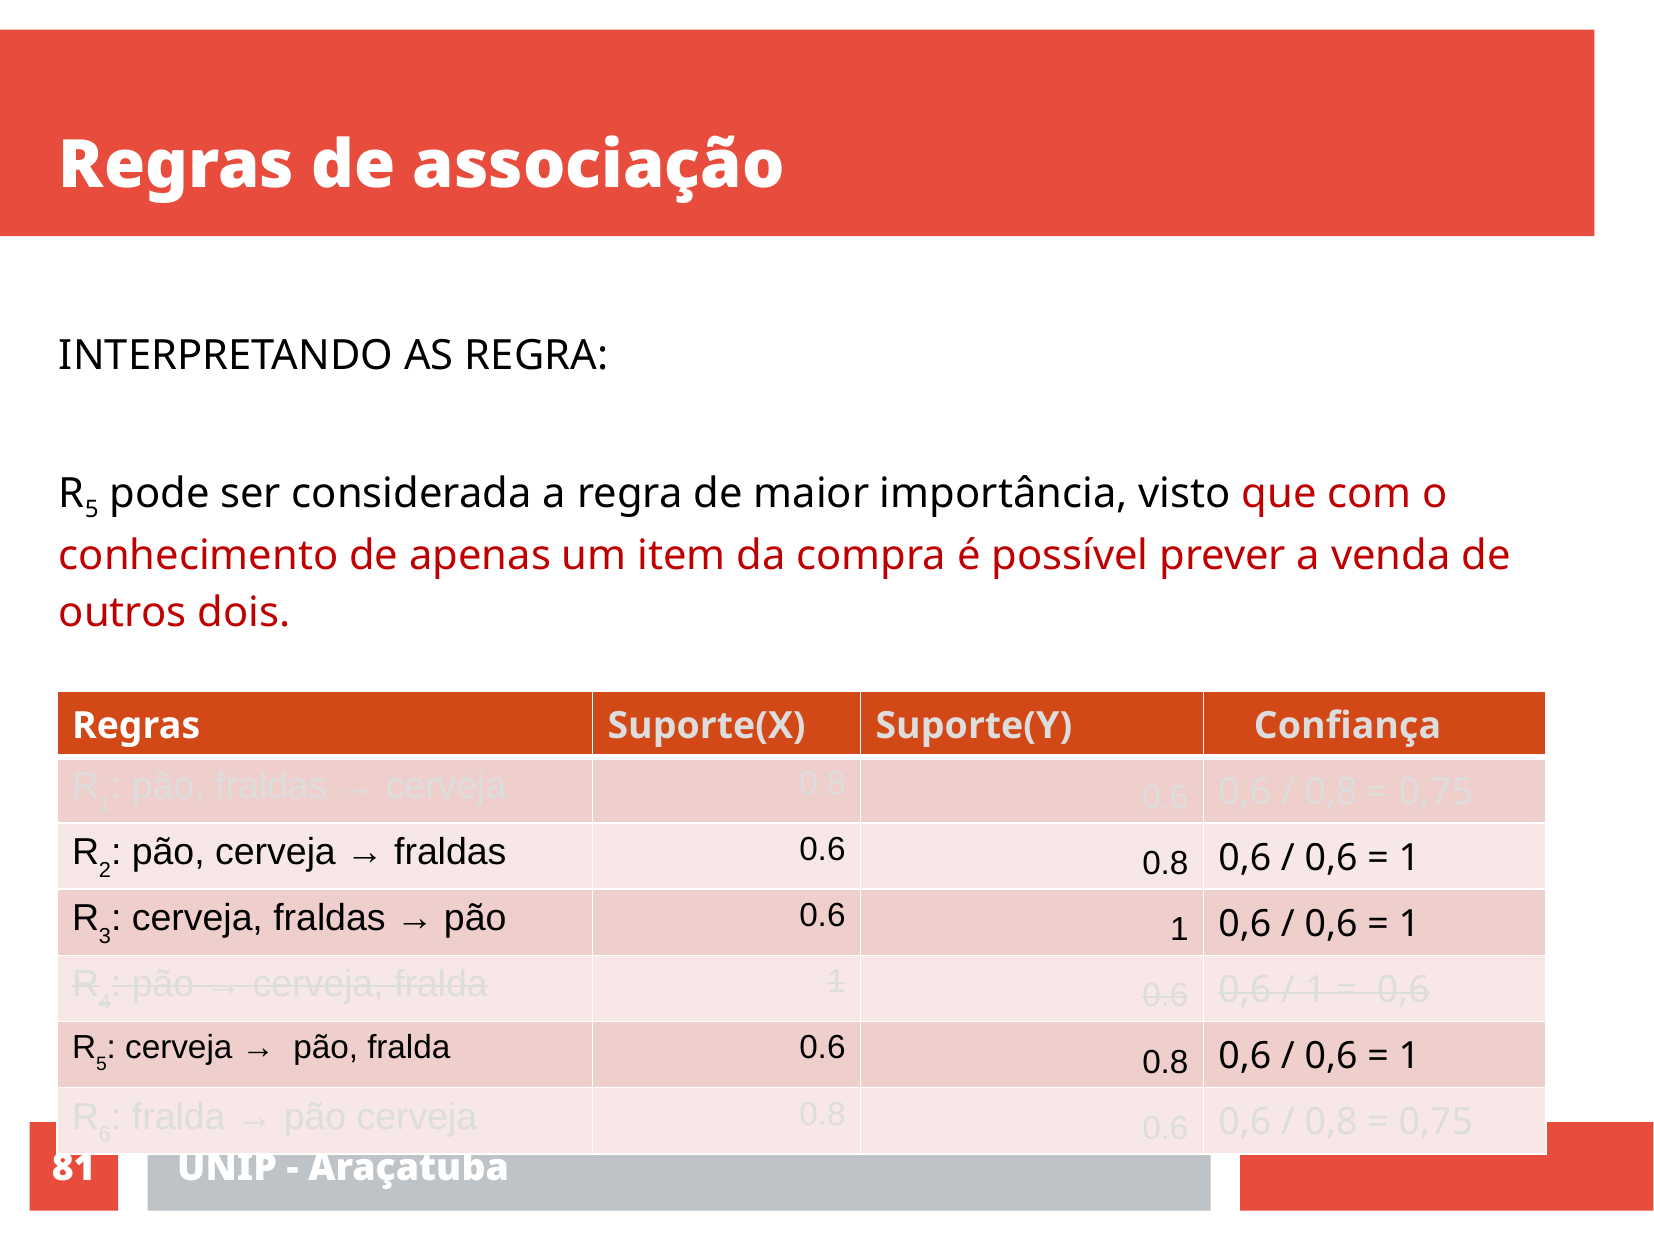

# Regras de associação
INTERPRETANDO AS REGRA:
R5 pode ser considerada a regra de maior importância, visto que com o conhecimento de apenas um item da compra é possível prever a venda de outros dois.
| Regras | Suporte(X) | Suporte(Y) | Confiança |
| --- | --- | --- | --- |
| R1: pão, fraldas → cerveja | 0.8 | 0.6 | 0,6 / 0,8 = 0,75 |
| R2: pão, cerveja → fraldas | 0.6 | 0.8 | 0,6 / 0,6 = 1 |
| R3: cerveja, fraldas → pão | 0.6 | 1 | 0,6 / 0,6 = 1 |
| R4: pão → cerveja, fralda | 1 | 0.6 | 0,6 / 1 = 0,6 |
| R5: cerveja → pão, fralda | 0.6 | 0.8 | 0,6 / 0,6 = 1 |
| R6: fralda → pão cerveja | 0.8 | 0.6 | 0,6 / 0,8 = 0,75 |
81
UNIP - Araçatuba